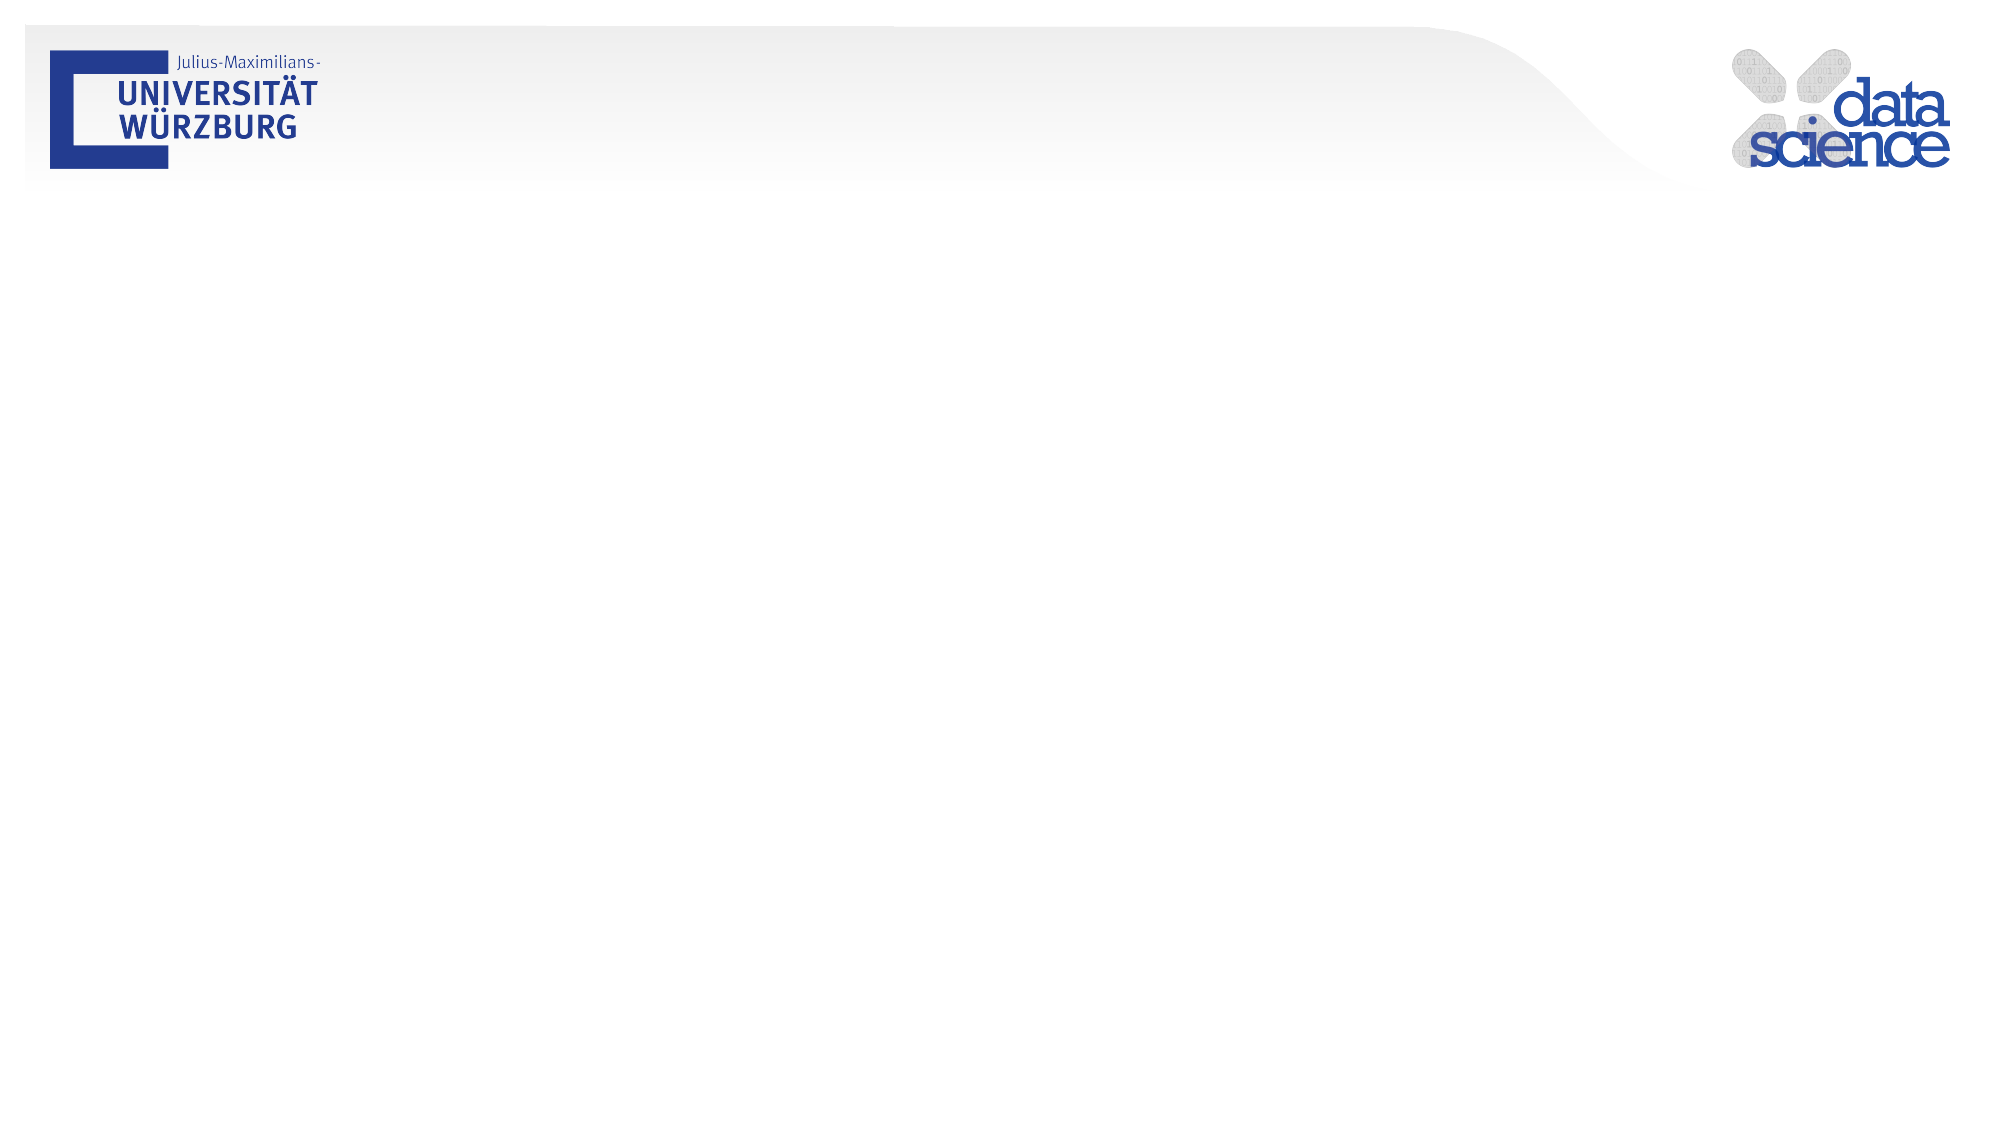

# XTAI Lab 2
Tudor-Andrei Dumitrascu 2682776